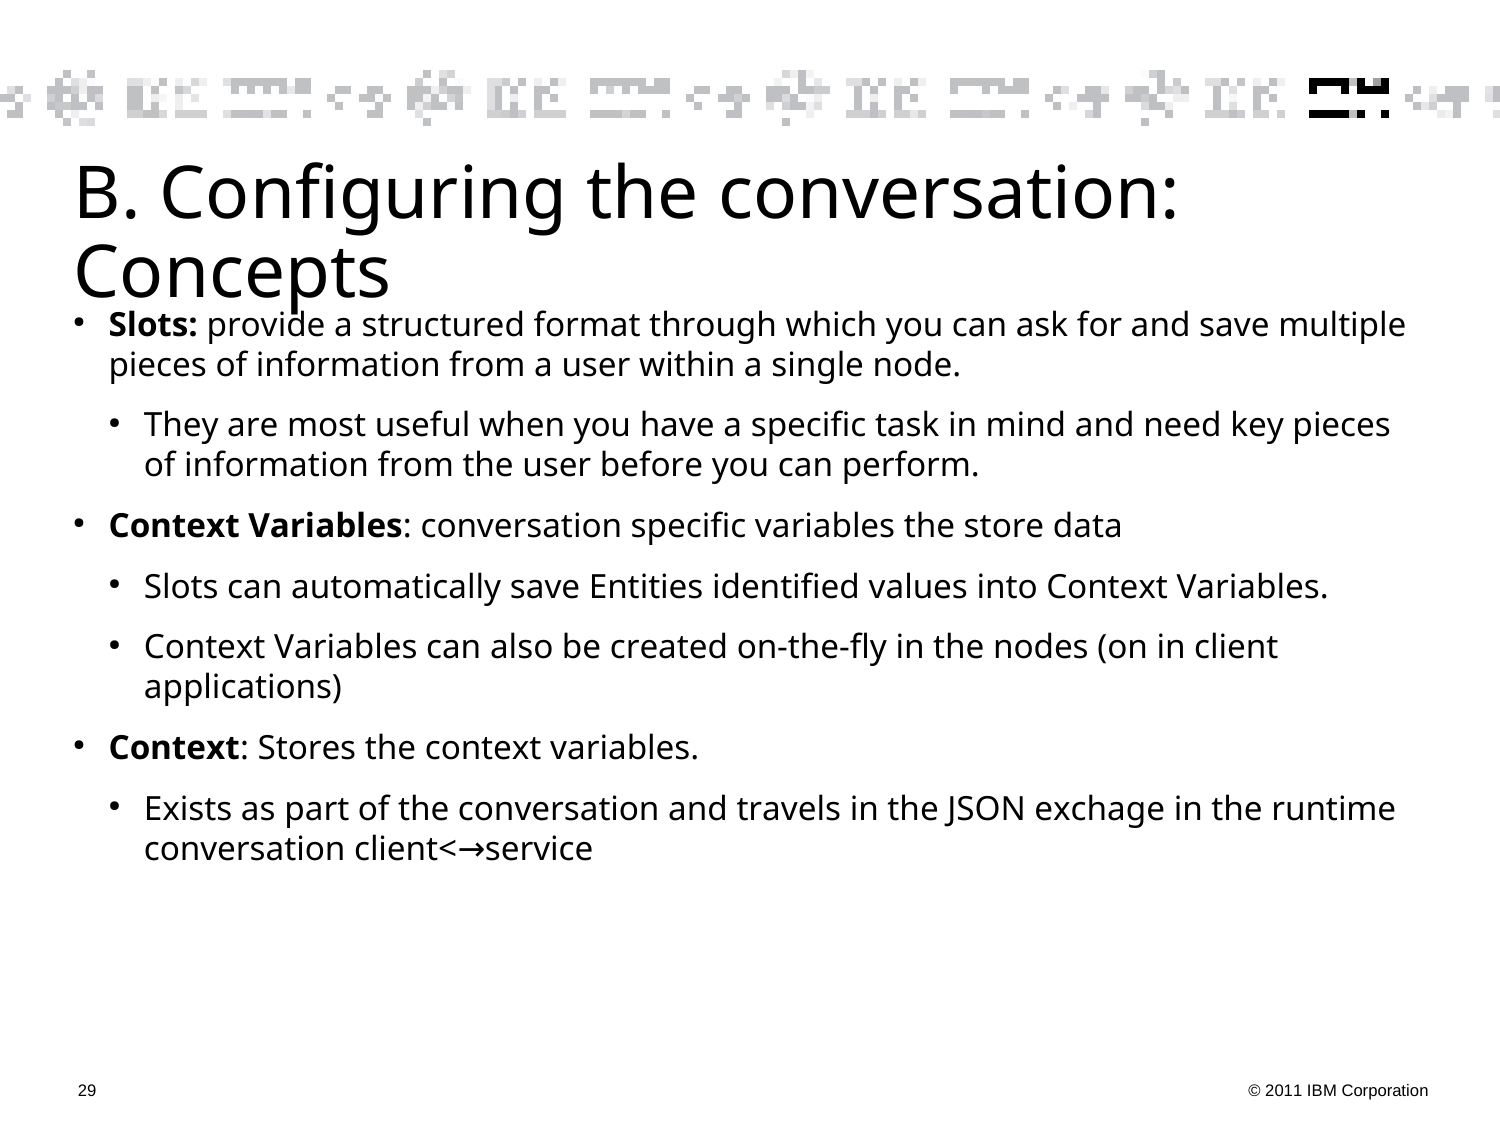

B. Configuring the conversation: Concepts
# Slots: provide a structured format through which you can ask for and save multiple pieces of information from a user within a single node.
They are most useful when you have a specific task in mind and need key pieces of information from the user before you can perform.
Context Variables: conversation specific variables the store data
Slots can automatically save Entities identified values into Context Variables.
Context Variables can also be created on-the-fly in the nodes (on in client applications)
Context: Stores the context variables.
Exists as part of the conversation and travels in the JSON exchage in the runtime conversation client<→service
29